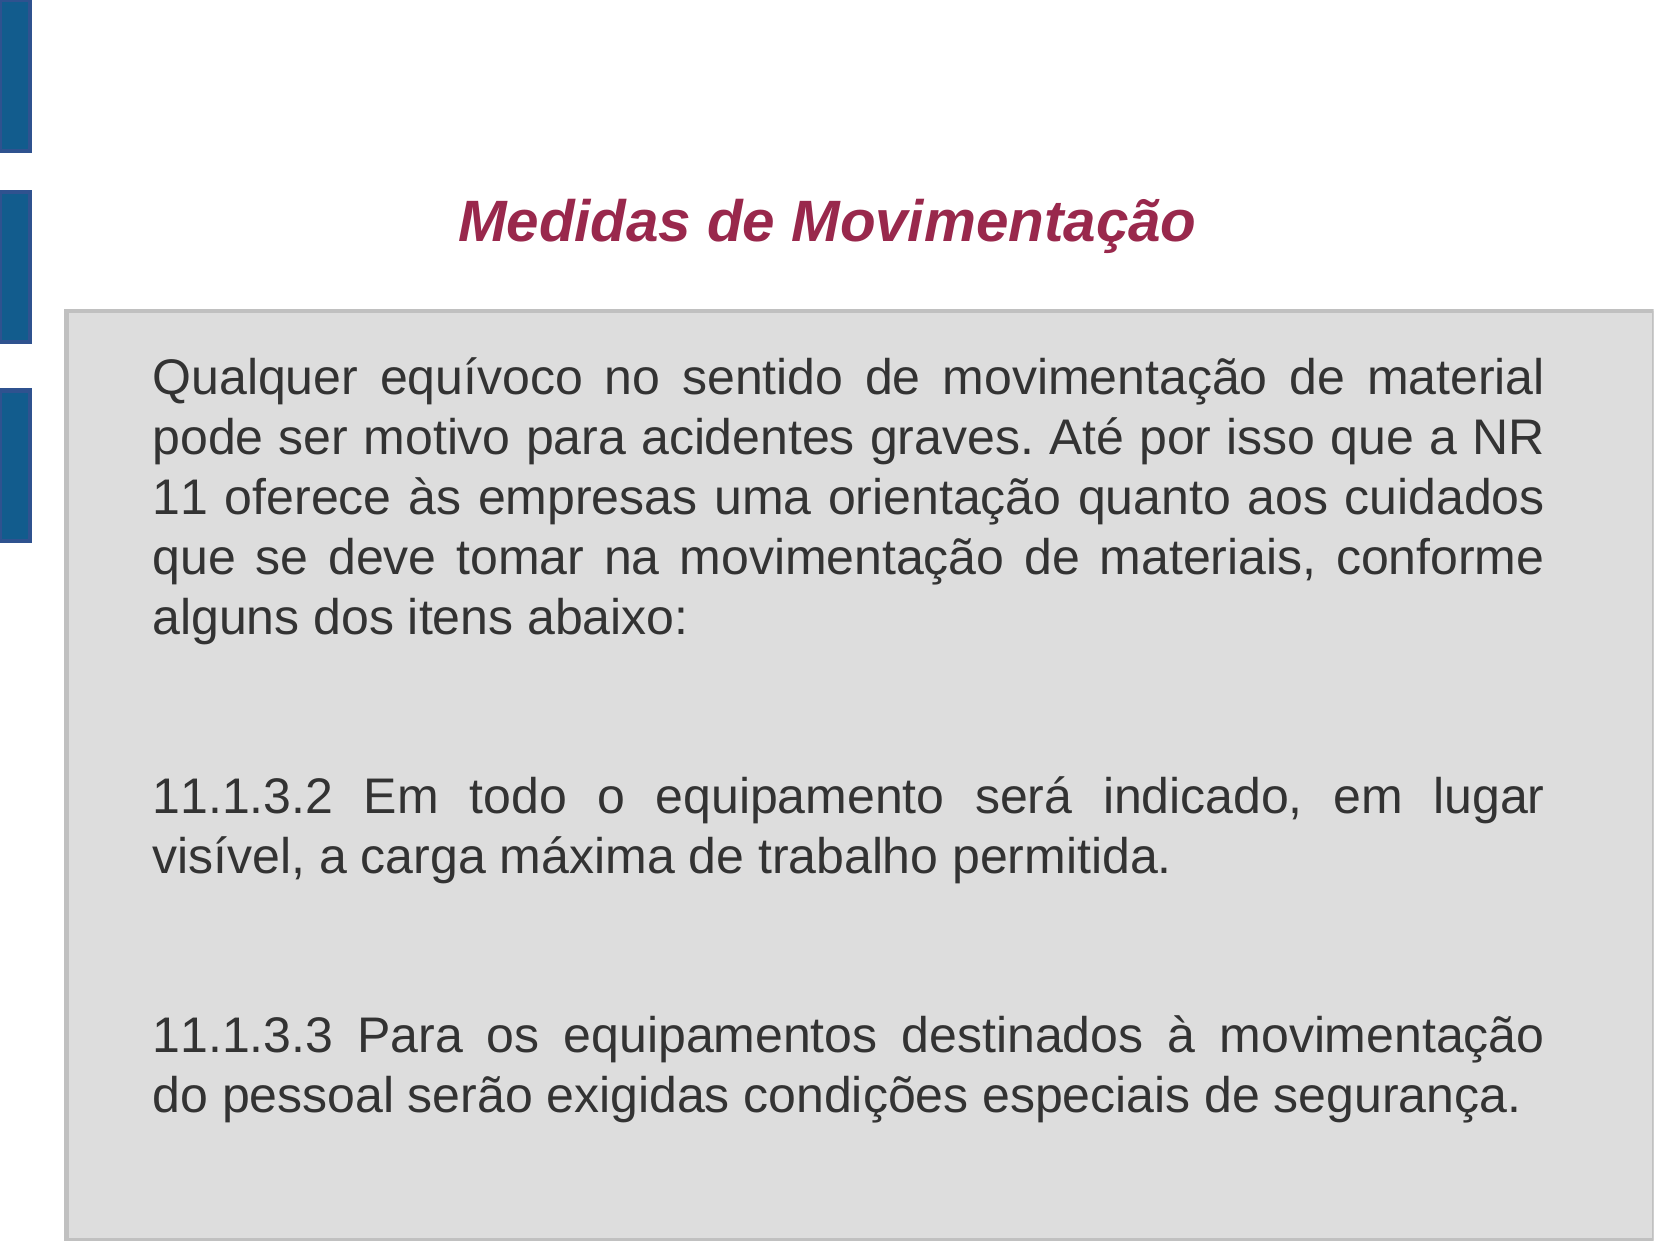

# Medidas de Movimentação
Qualquer equívoco no sentido de movimentação de material pode ser motivo para acidentes graves. Até por isso que a NR 11 oferece às empresas uma orientação quanto aos cuidados que se deve tomar na movimentação de materiais, conforme alguns dos itens abaixo:
11.1.3.2 Em todo o equipamento será indicado, em lugar visível, a carga máxima de trabalho permitida.
11.1.3.3 Para os equipamentos destinados à movimentação do pessoal serão exigidas condições especiais de segurança.